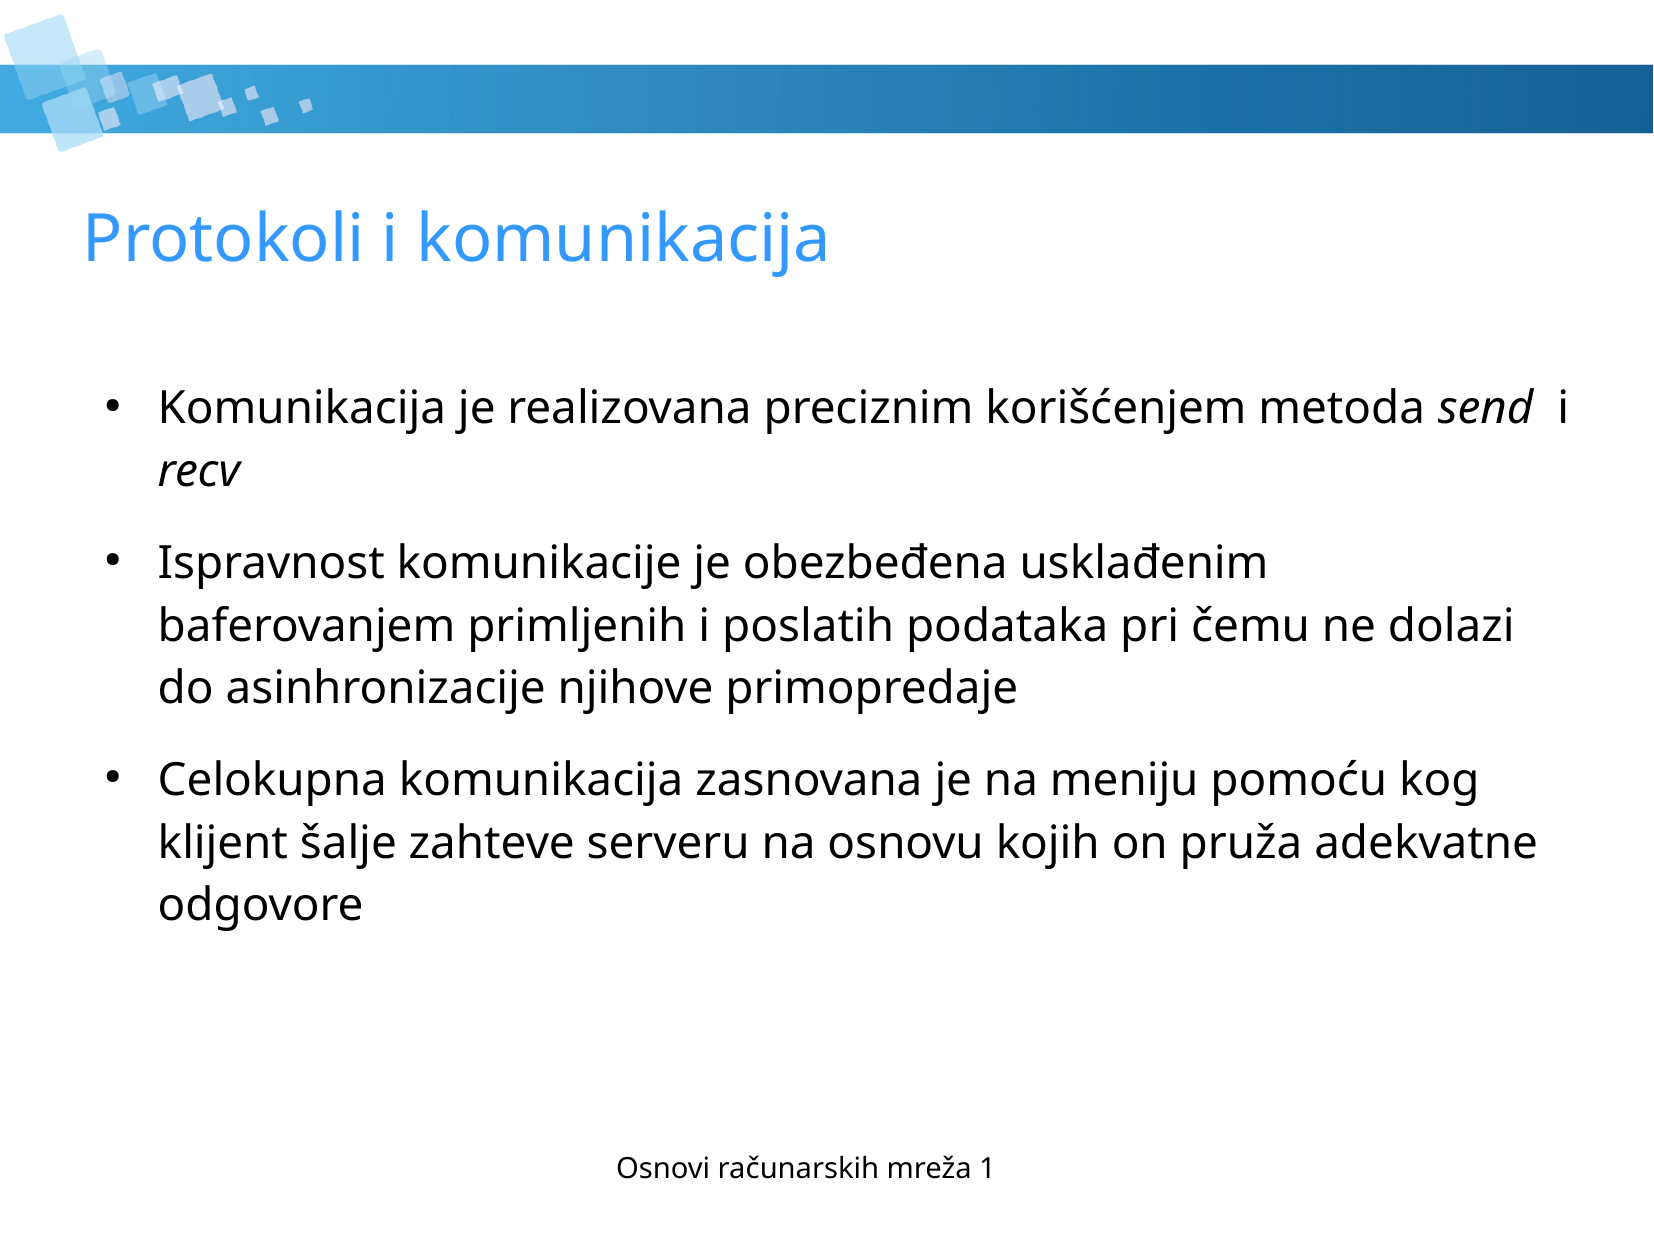

# Protokoli i komunikacija
Komunikacija je realizovana preciznim korišćenjem metoda send i recv
Ispravnost komunikacije je obezbeđena usklađenim baferovanjem primljenih i poslatih podataka pri čemu ne dolazi do asinhronizacije njihove primopredaje
Celokupna komunikacija zasnovana je na meniju pomoću kog klijent šalje zahteve serveru na osnovu kojih on pruža adekvatne odgovore
Osnovi računarskih mreža 1